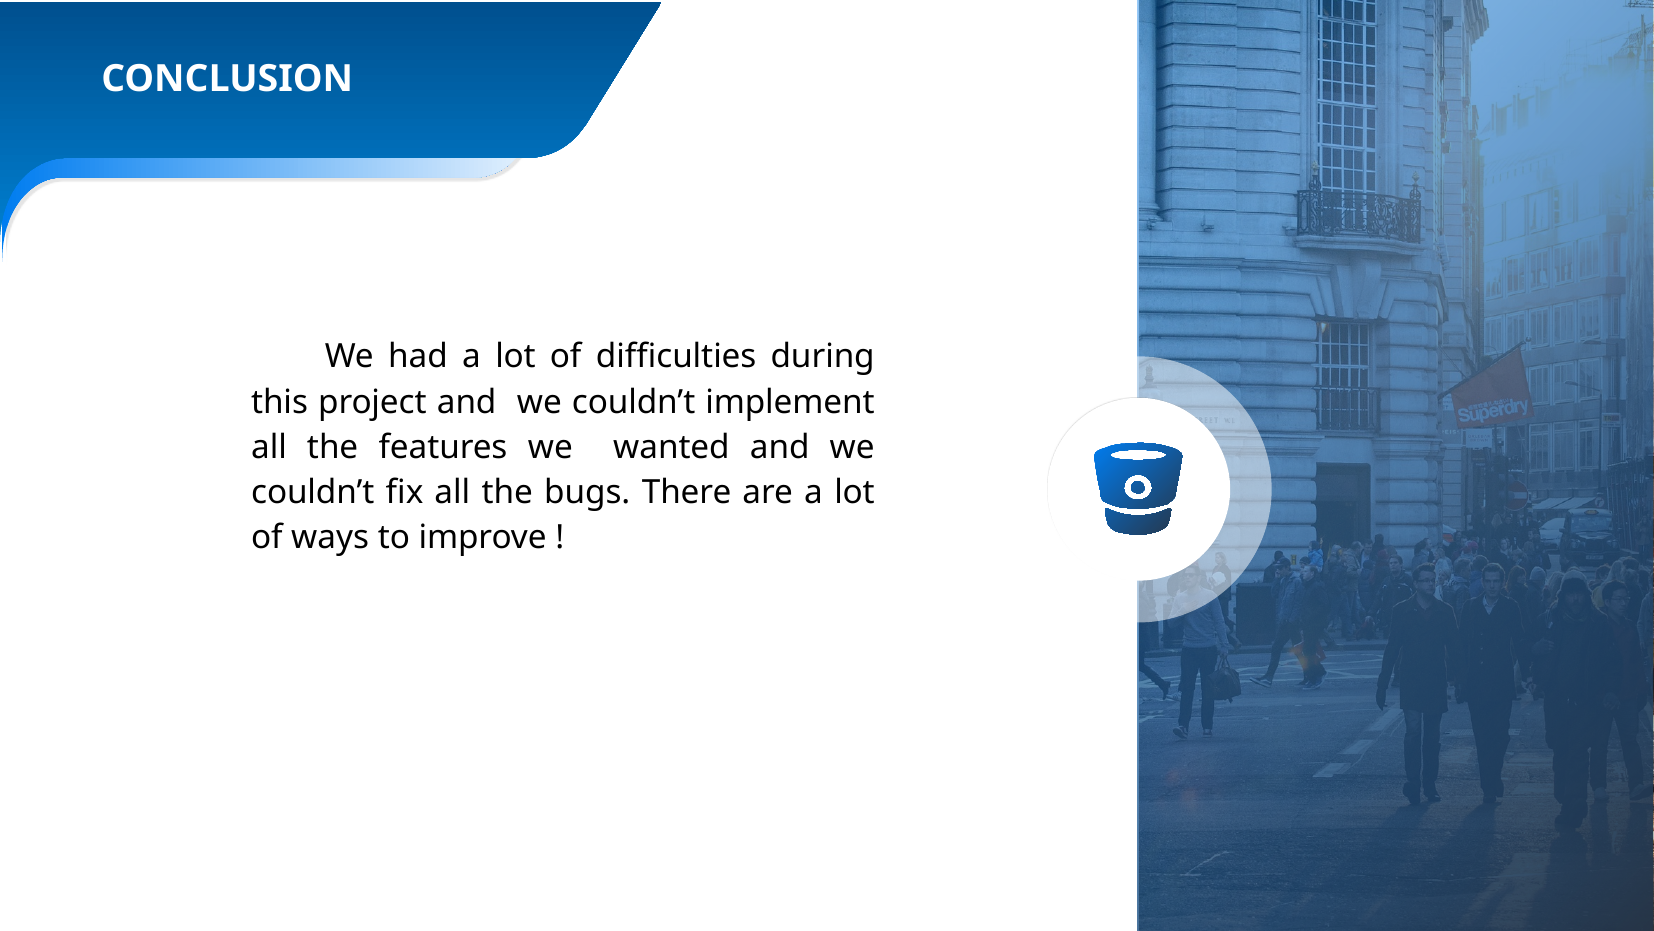

CONCLUSION
	We had a lot of difficulties during this project and we couldn’t implement all the features we wanted and we couldn’t fix all the bugs. There are a lot of ways to improve !